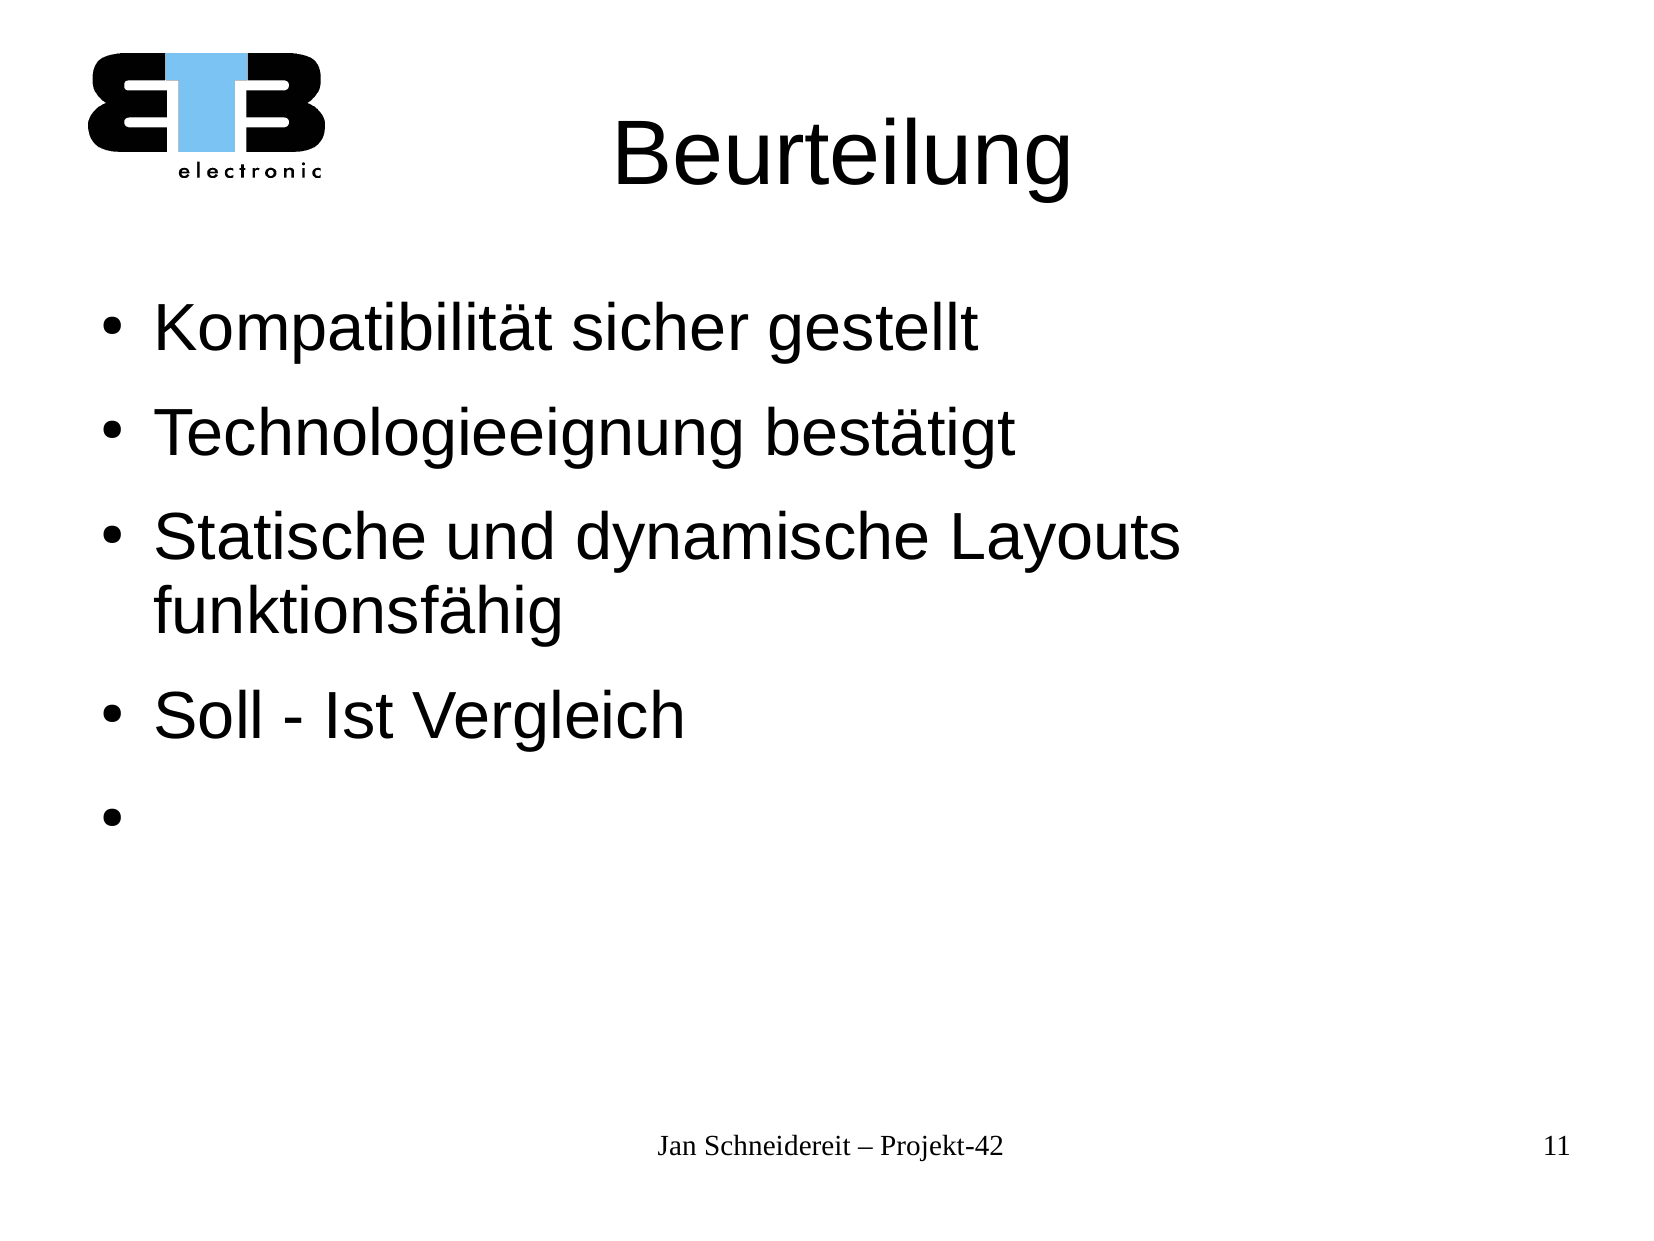

# Beurteilung
Kompatibilität sicher gestellt
Technologieeignung bestätigt
Statische und dynamische Layouts funktionsfähig
Soll - Ist Vergleich
11